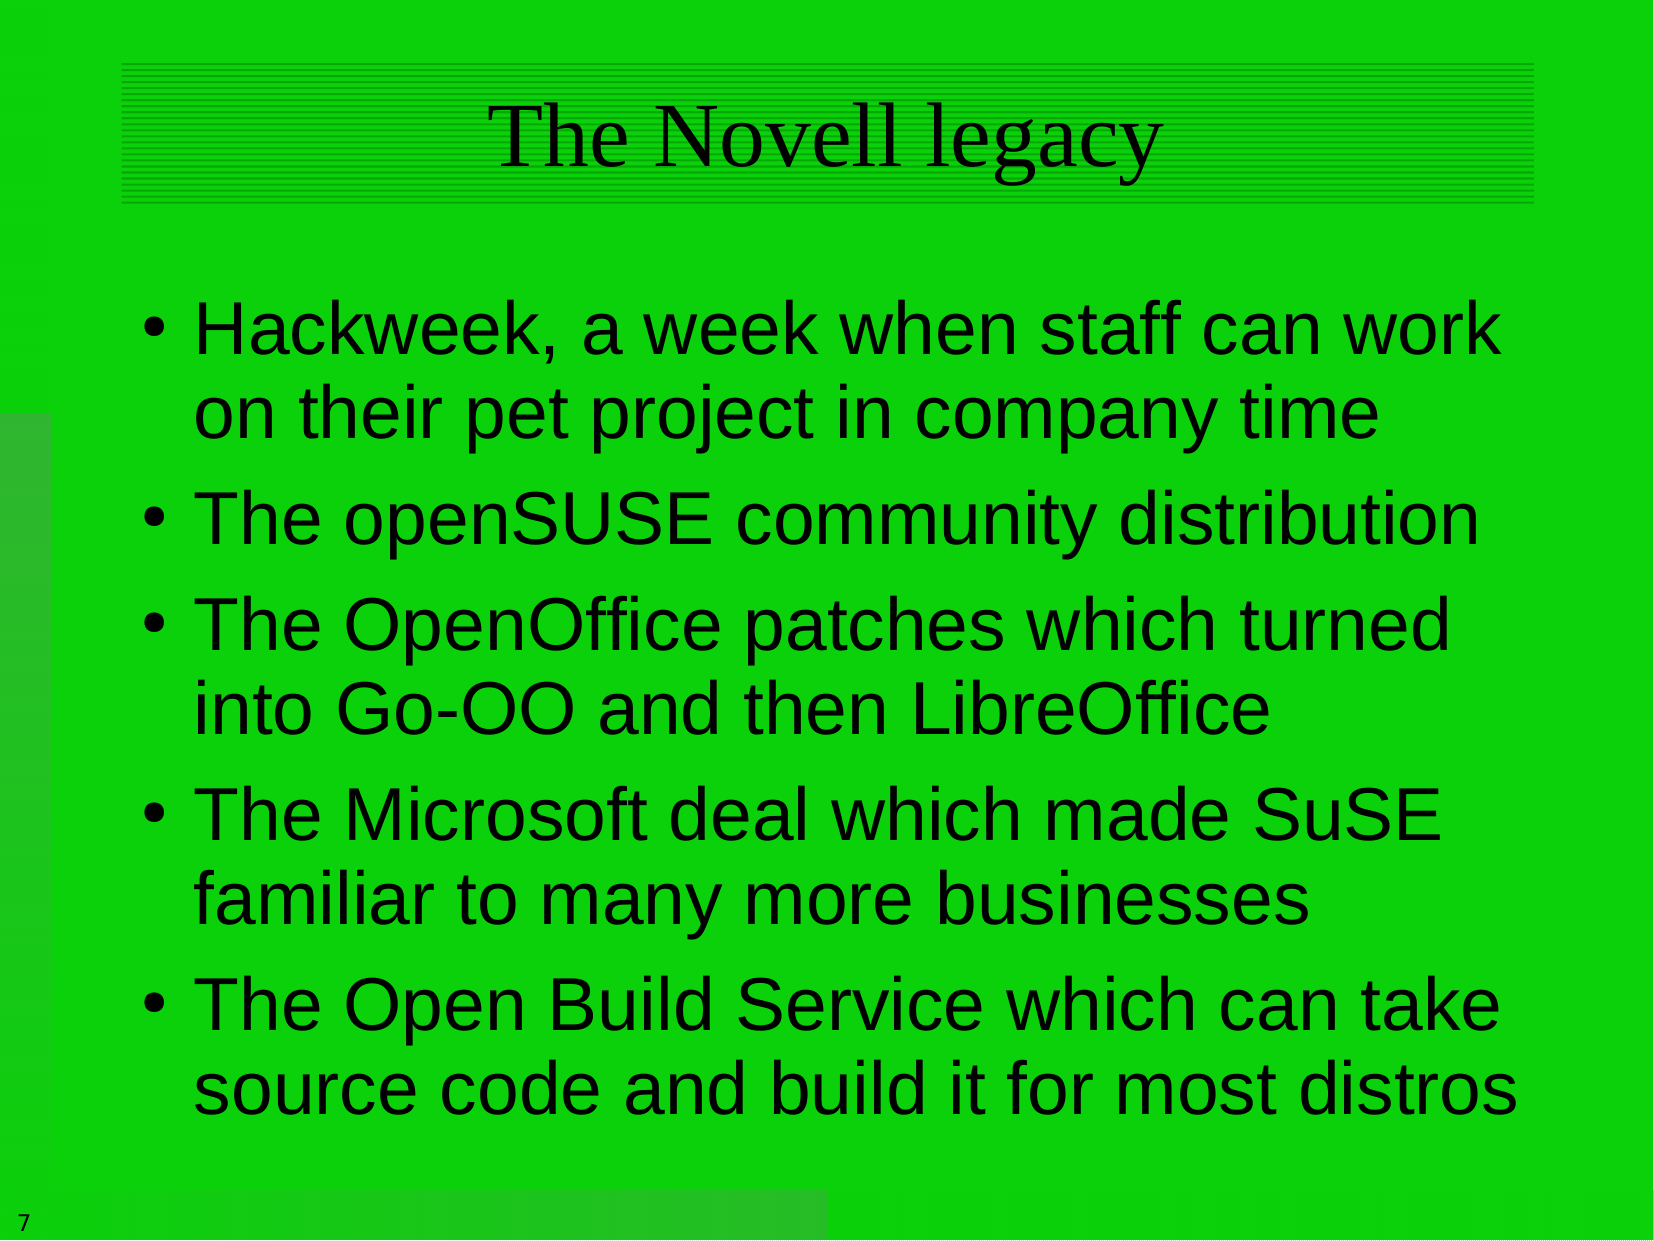

# The Novell legacy
Hackweek, a week when staff can work on their pet project in company time
The openSUSE community distribution
The OpenOffice patches which turned into Go-OO and then LibreOffice
The Microsoft deal which made SuSE familiar to many more businesses
The Open Build Service which can take source code and build it for most distros